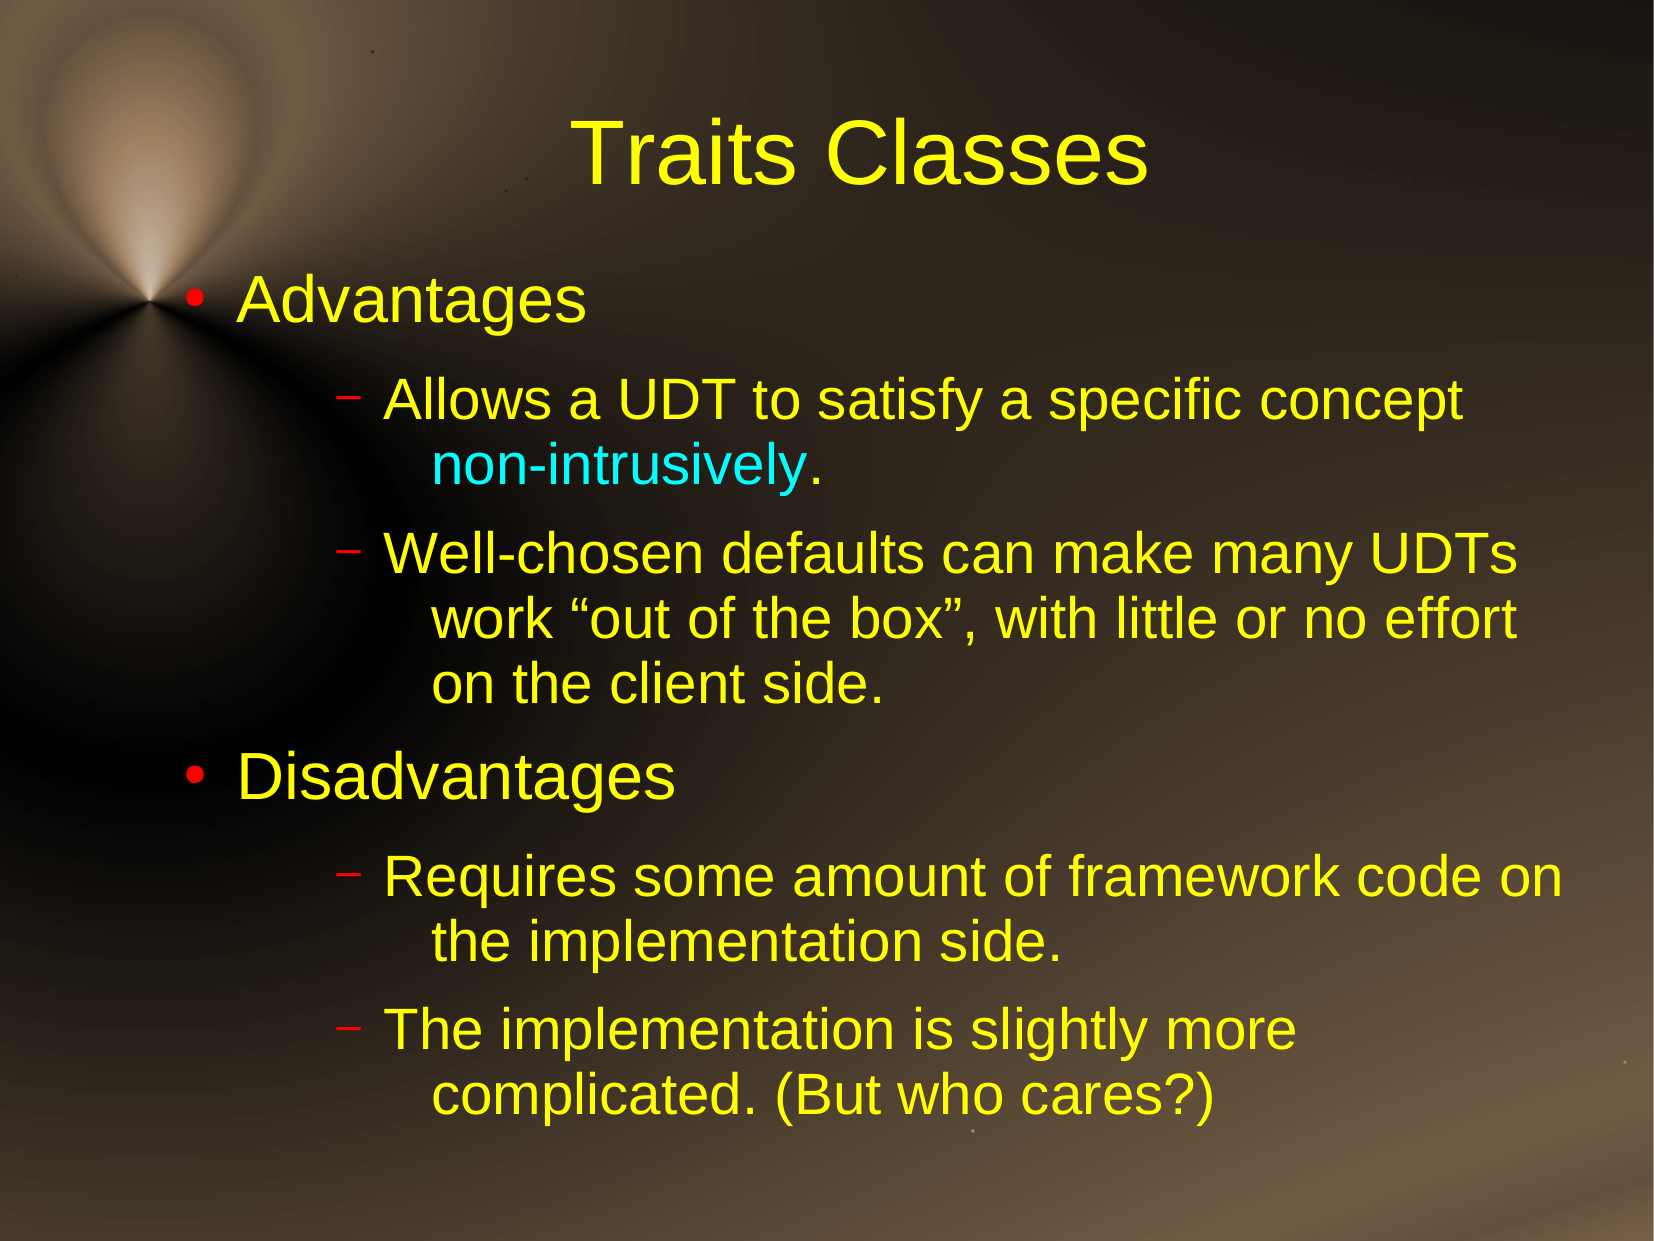

# Traits Classes
Advantages
Allows a UDT to satisfy a specific concept non-intrusively.
Well-chosen defaults can make many UDTs work “out of the box”, with little or no effort on the client side.
Disadvantages
Requires some amount of framework code on the implementation side.
The implementation is slightly more complicated. (But who cares?)